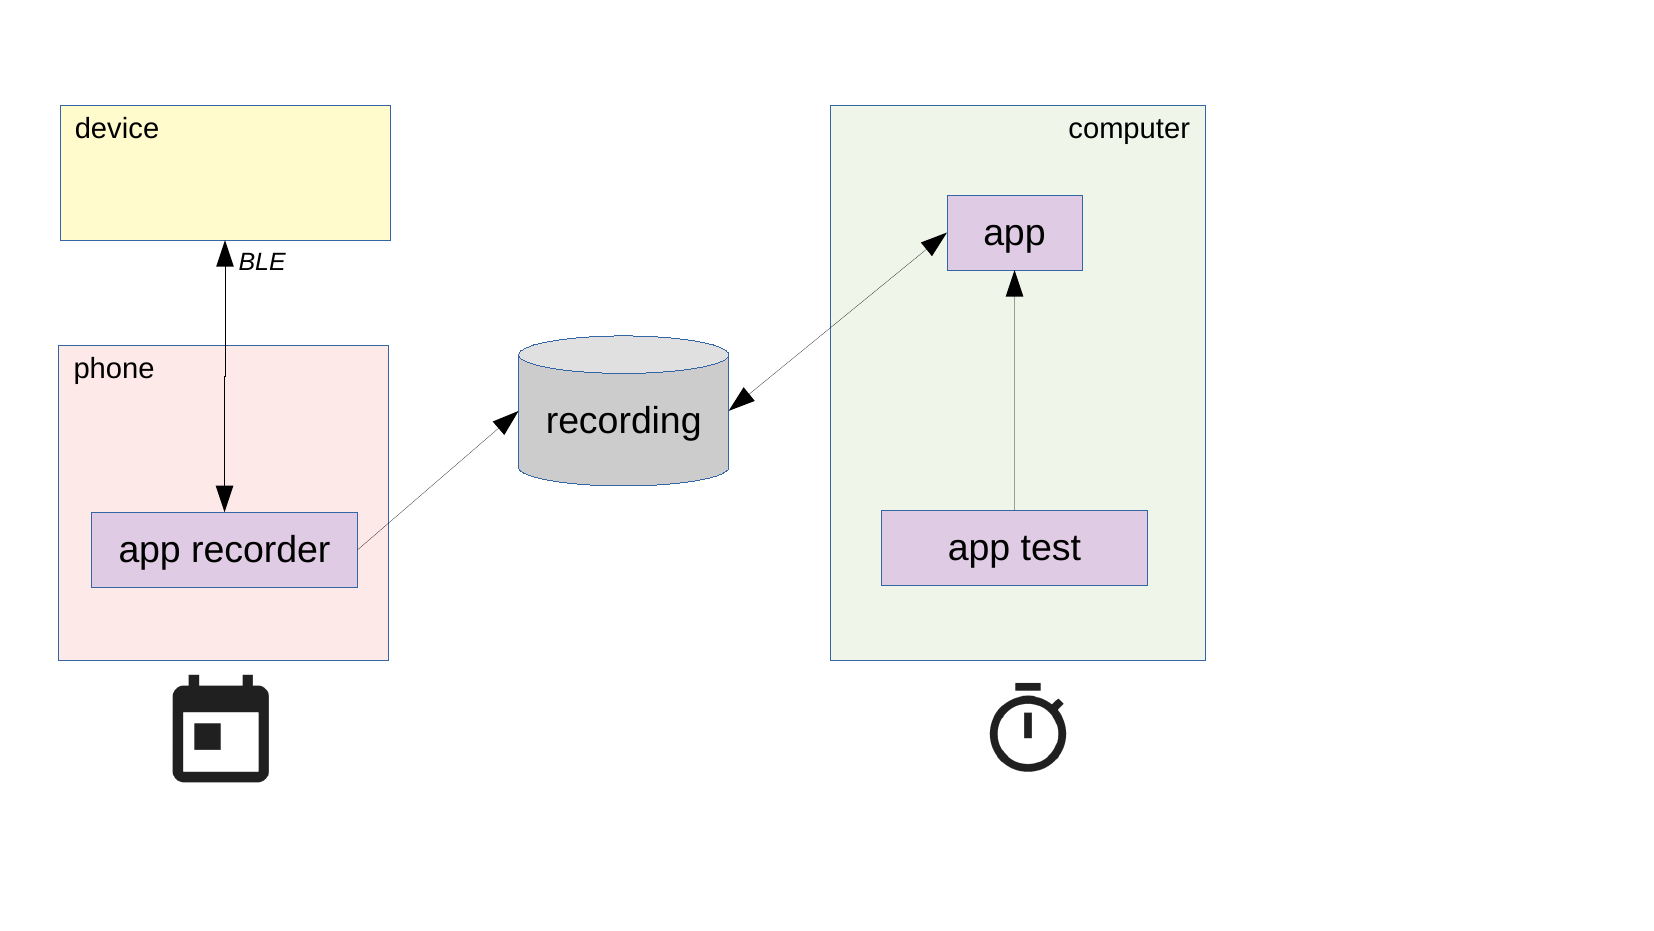

device
computer
app
recording
phone
app test
app recorder